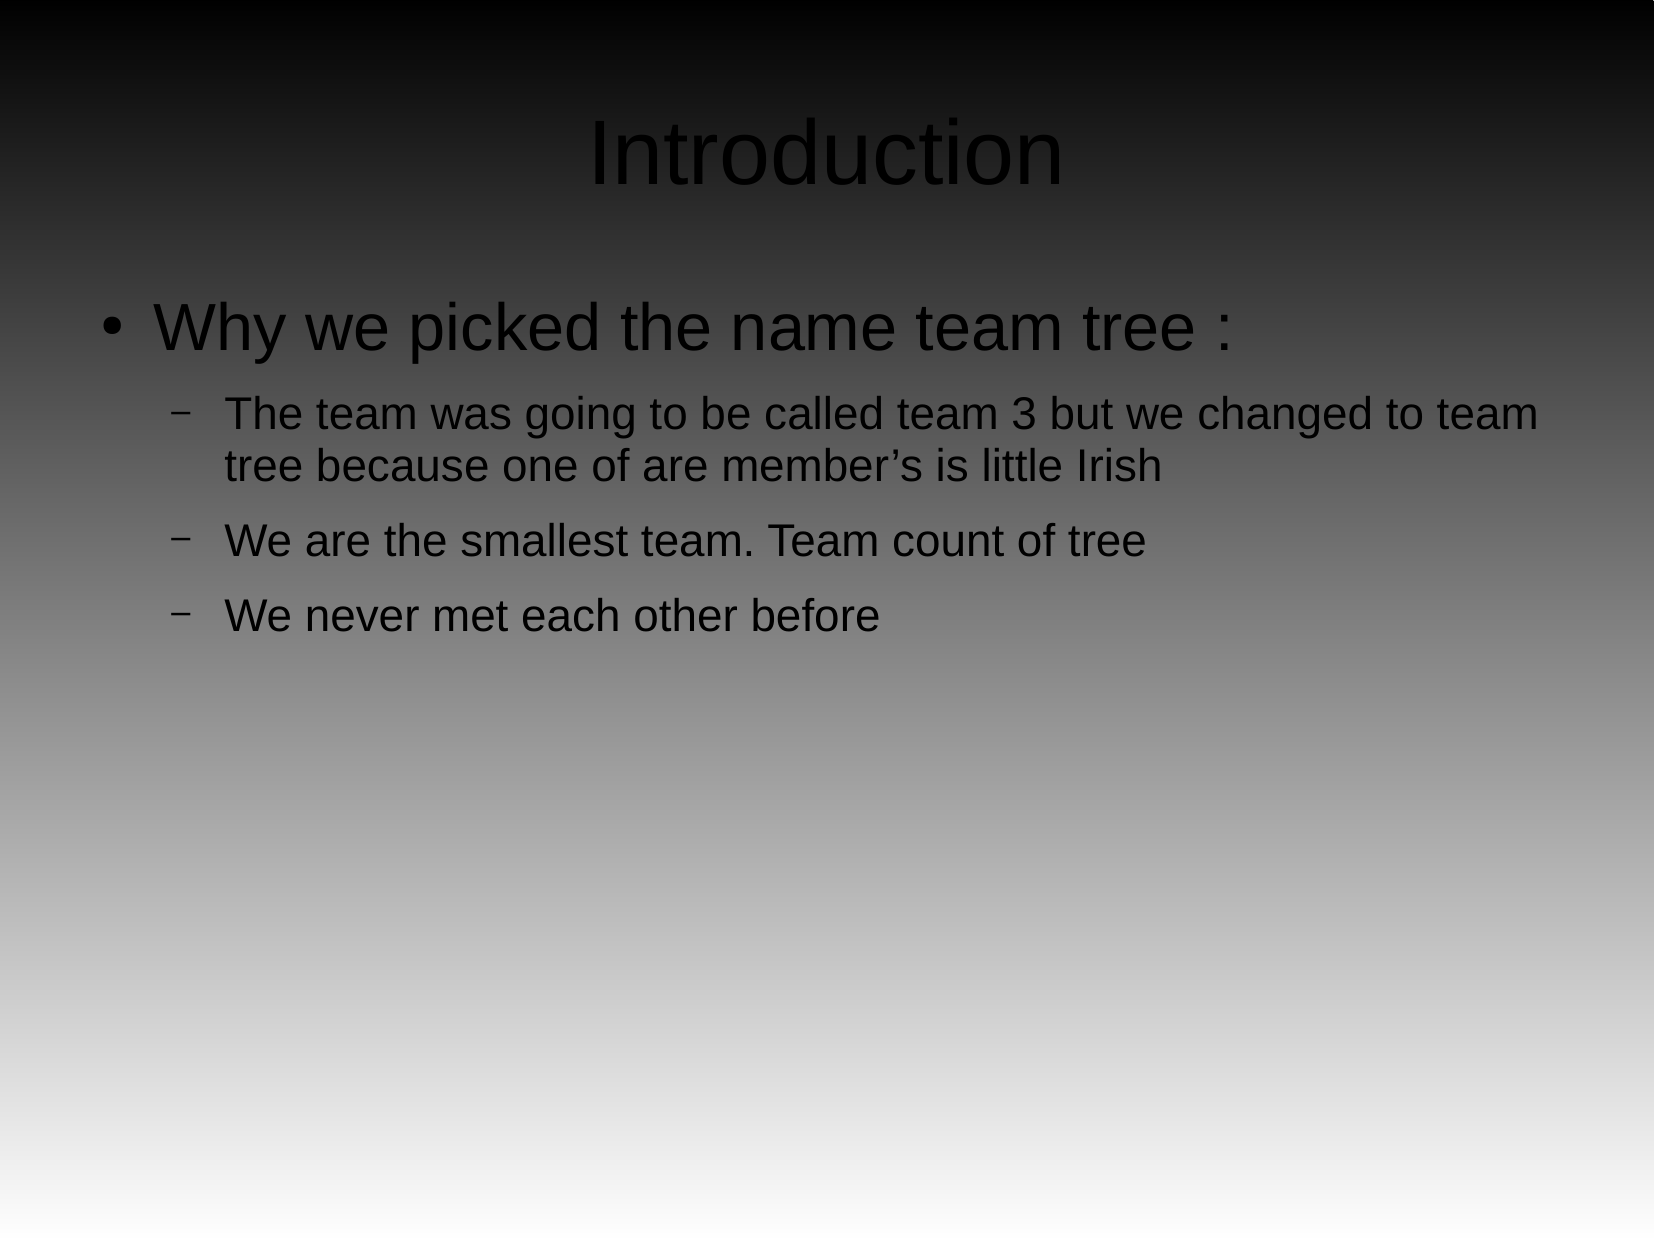

# Introduction
Why we picked the name team tree :
The team was going to be called team 3 but we changed to team tree because one of are member’s is little Irish
We are the smallest team. Team count of tree
We never met each other before